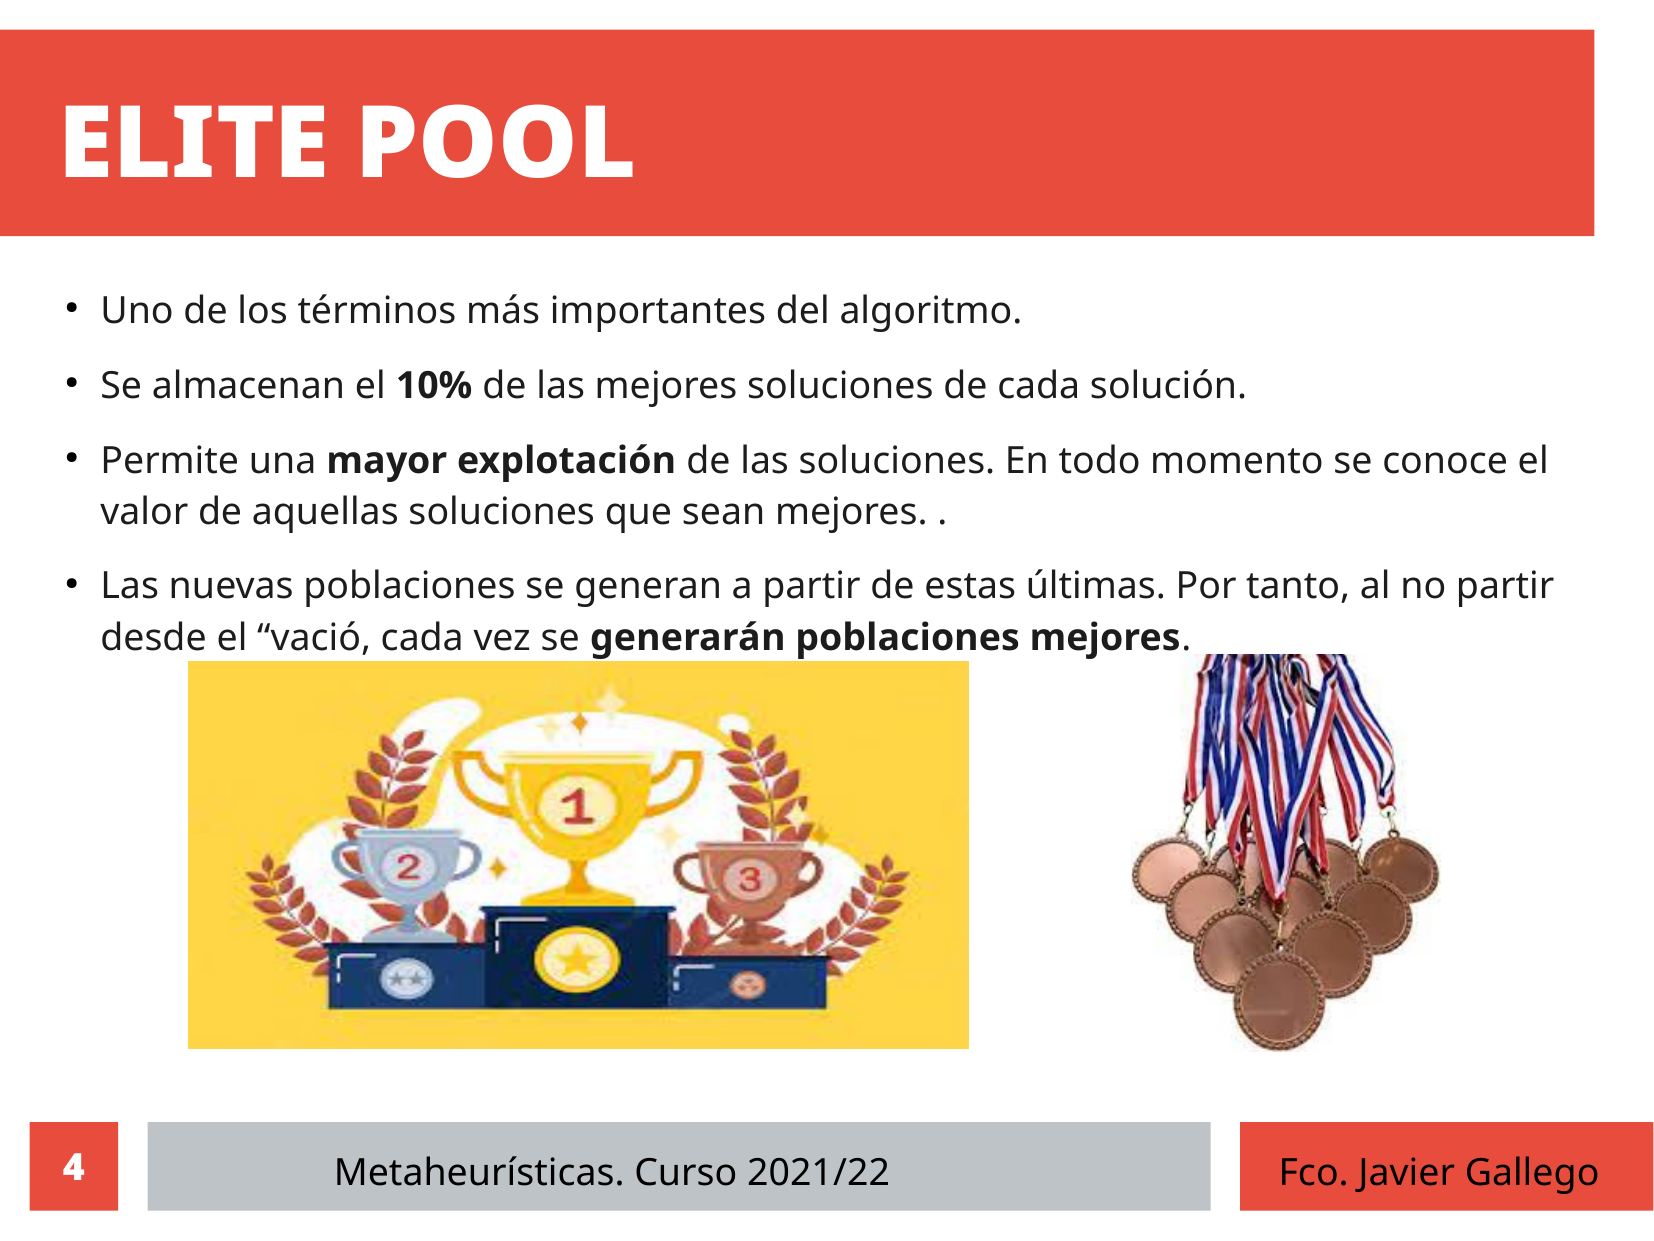

ELITE POOL
# Uno de los términos más importantes del algoritmo.
Se almacenan el 10% de las mejores soluciones de cada solución.
Permite una mayor explotación de las soluciones. En todo momento se conoce el valor de aquellas soluciones que sean mejores. .
Las nuevas poblaciones se generan a partir de estas últimas. Por tanto, al no partir desde el “vació, cada vez se generarán poblaciones mejores.
4
Metaheurísticas. Curso 2021/22
Fco. Javier Gallego